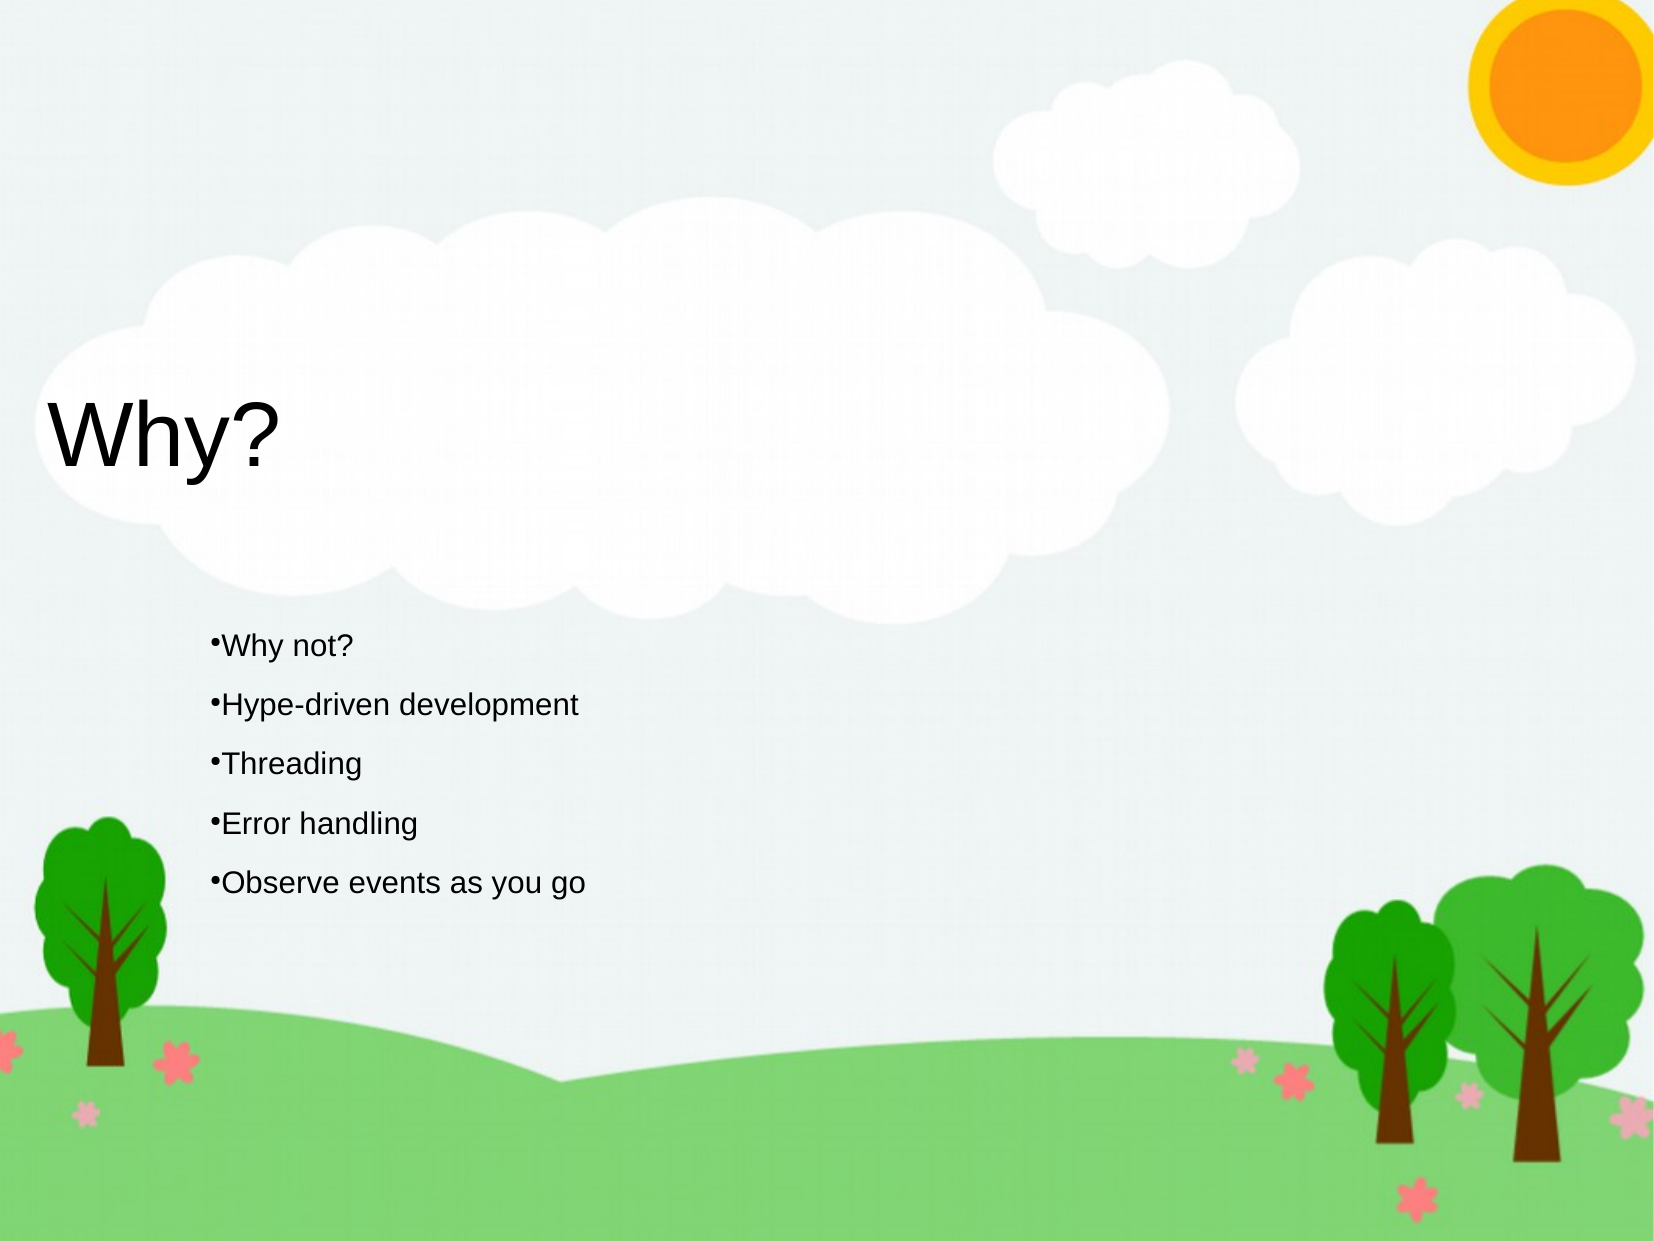

# Why?
Why not?
Hype-driven development
Threading
Error handling
Observe events as you go